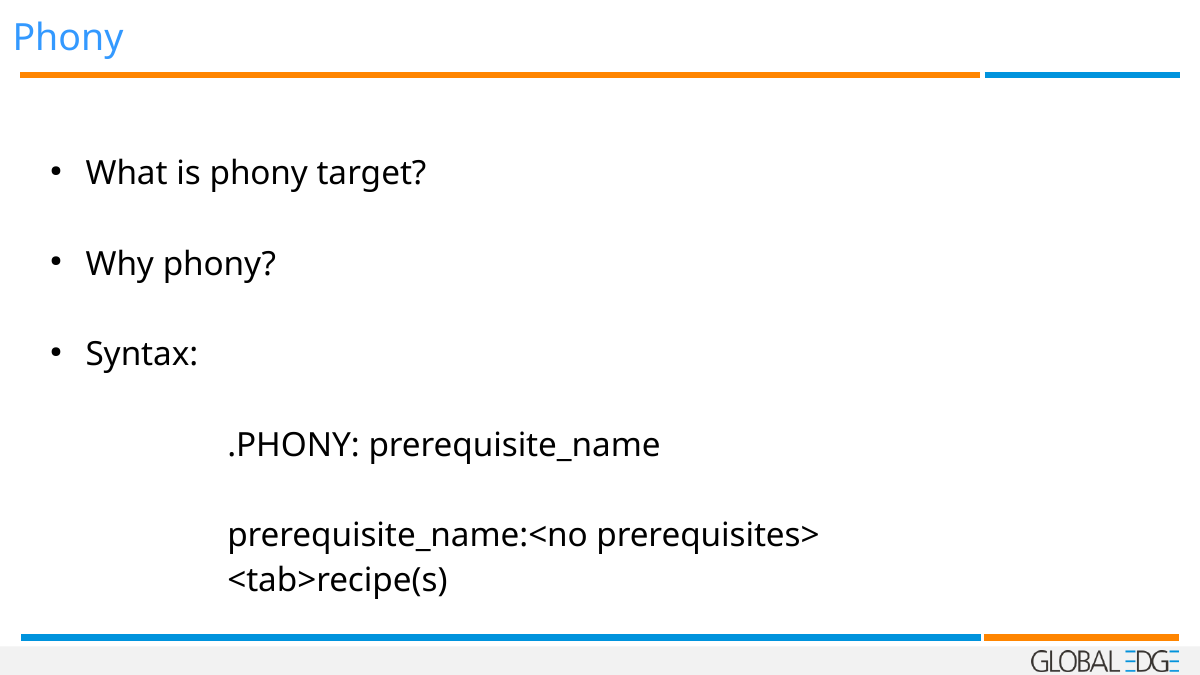

# Phony
What is phony target?
Why phony?
Syntax:
.PHONY: prerequisite_name
prerequisite_name:<no prerequisites>
<tab>recipe(s)